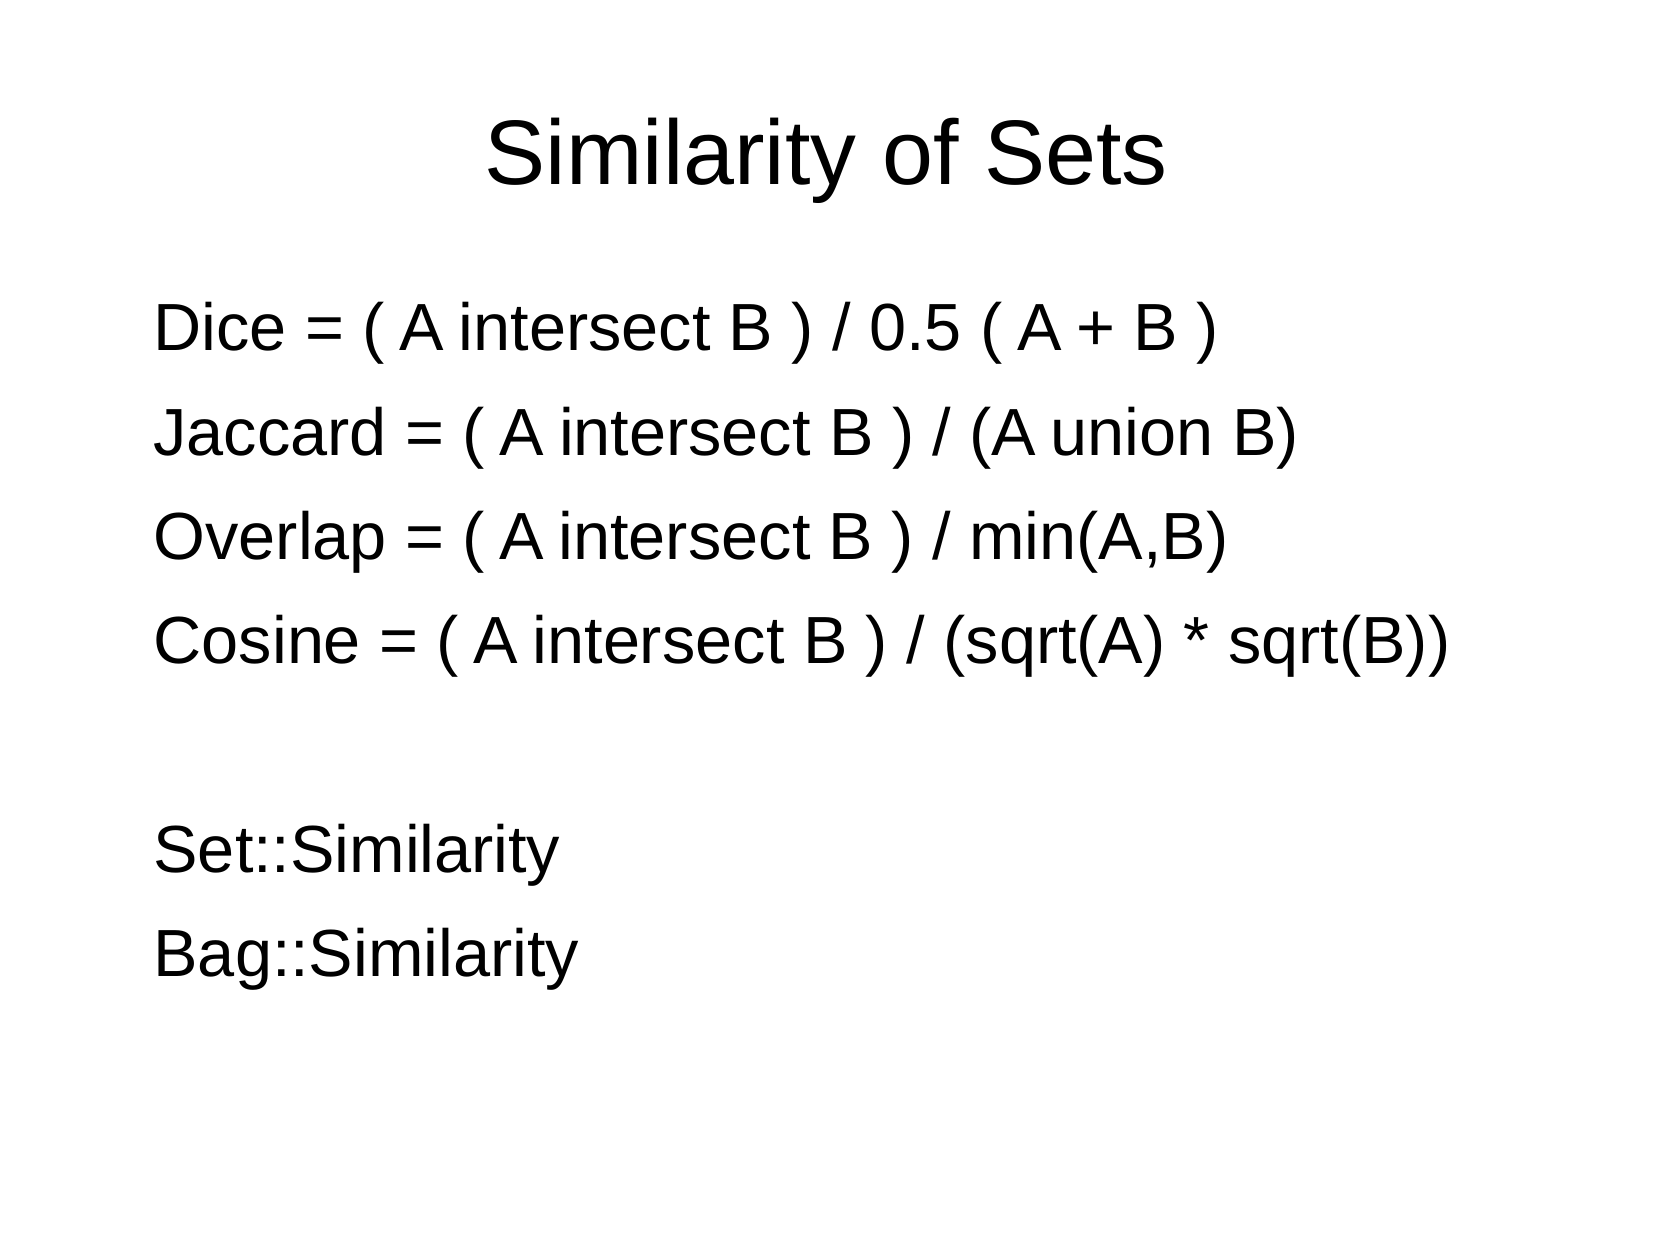

# Similarity of Sets
Dice = ( A intersect B ) / 0.5 ( A + B )
Jaccard = ( A intersect B ) / (A union B)
Overlap = ( A intersect B ) / min(A,B)
Cosine = ( A intersect B ) / (sqrt(A) * sqrt(B))
Set::Similarity
Bag::Similarity